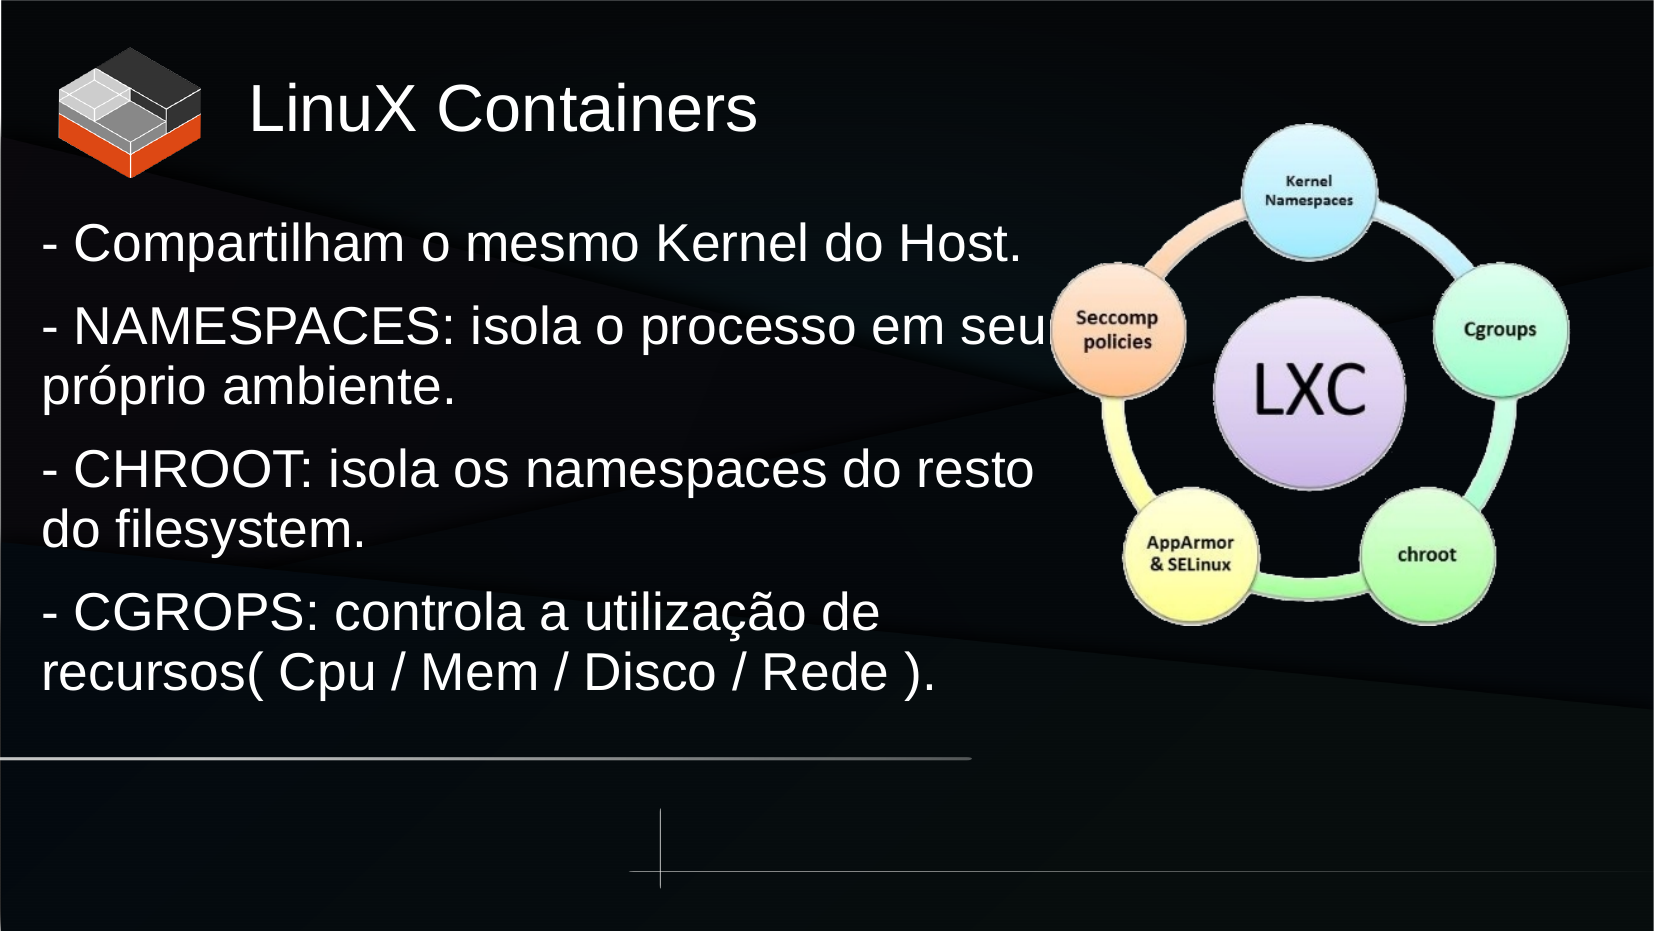

# LinuX Containers
- Compartilham o mesmo Kernel do Host.
- NAMESPACES: isola o processo em seu próprio ambiente.
- CHROOT: isola os namespaces do resto do filesystem.
- CGROPS: controla a utilização de recursos( Cpu / Mem / Disco / Rede ).